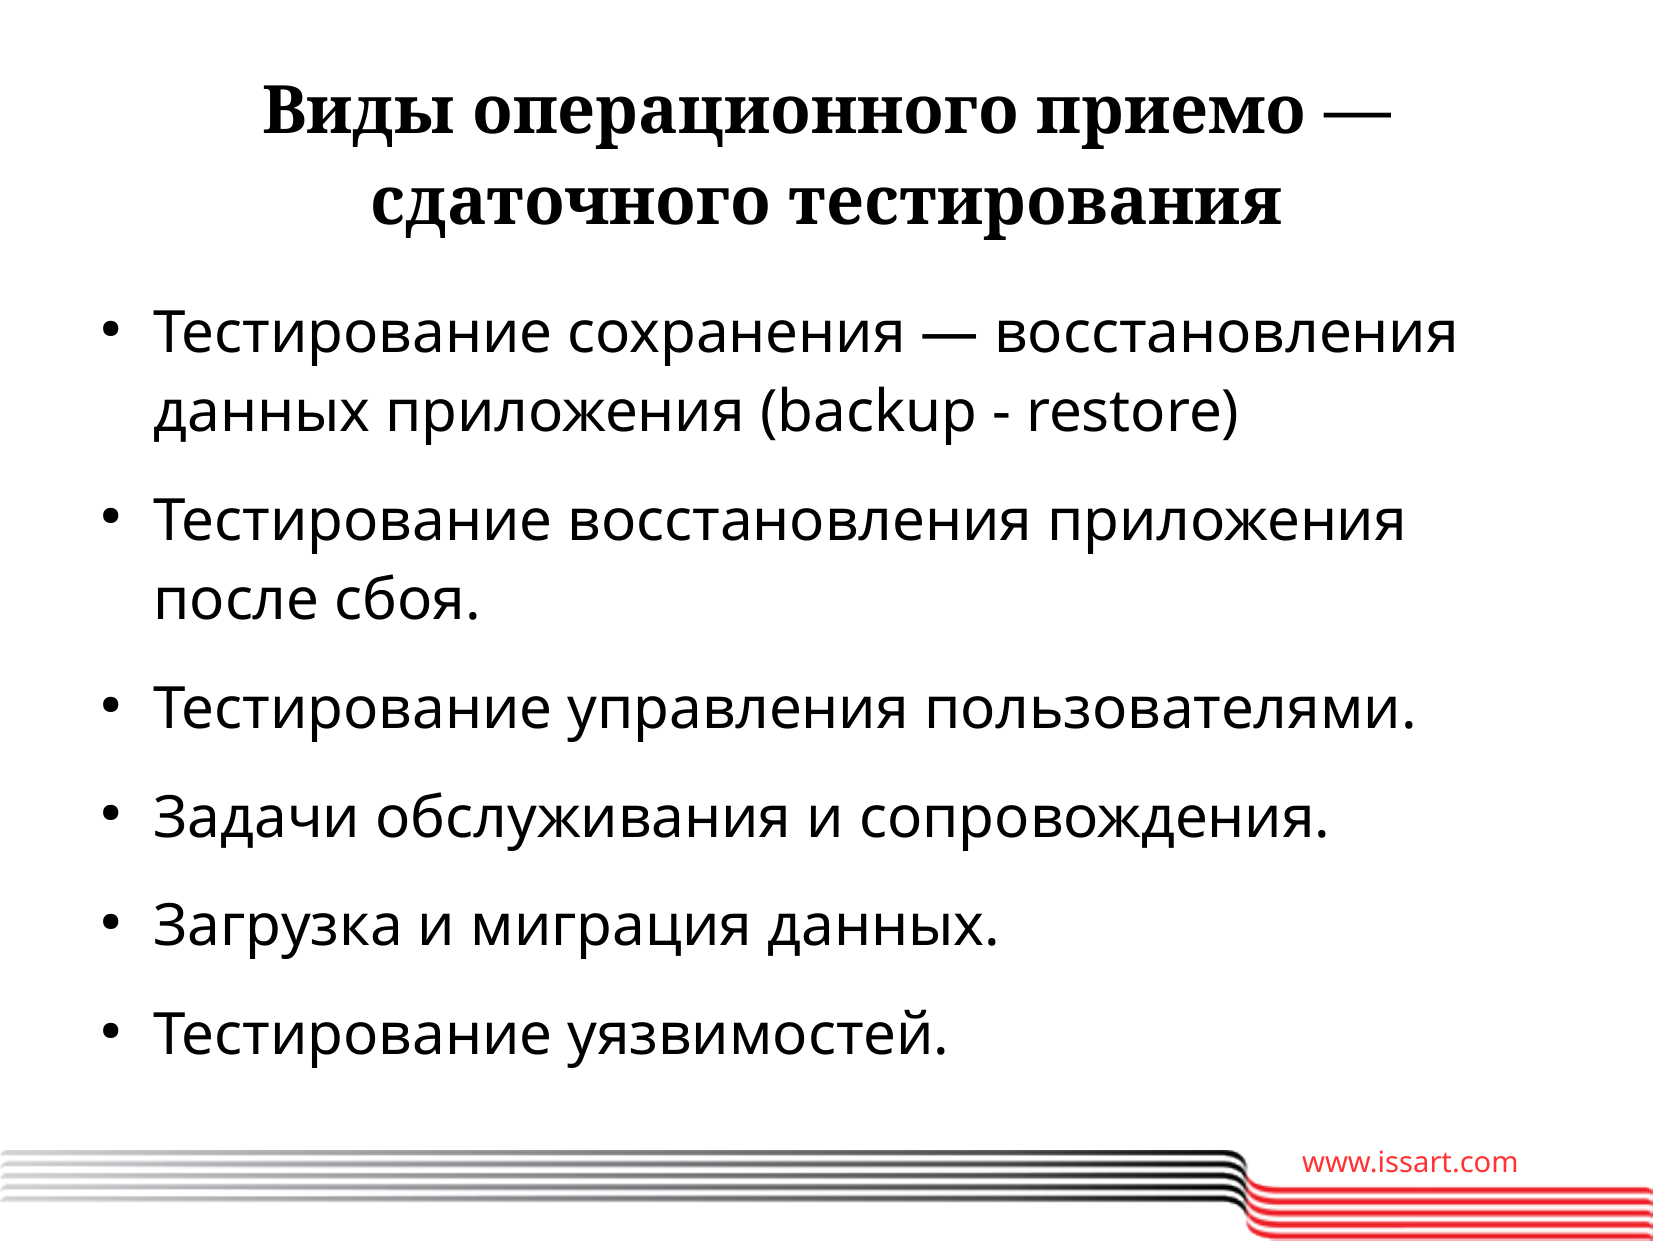

# Виды операционного приемо — сдаточного тестирования
Тестирование сохранения — восстановления данных приложения (backup - restore)
Тестирование восстановления приложения после сбоя.
Тестирование управления пользователями.
Задачи обслуживания и сопровождения.
Загрузка и миграция данных.
Тестирование уязвимостей.
www.issart.com